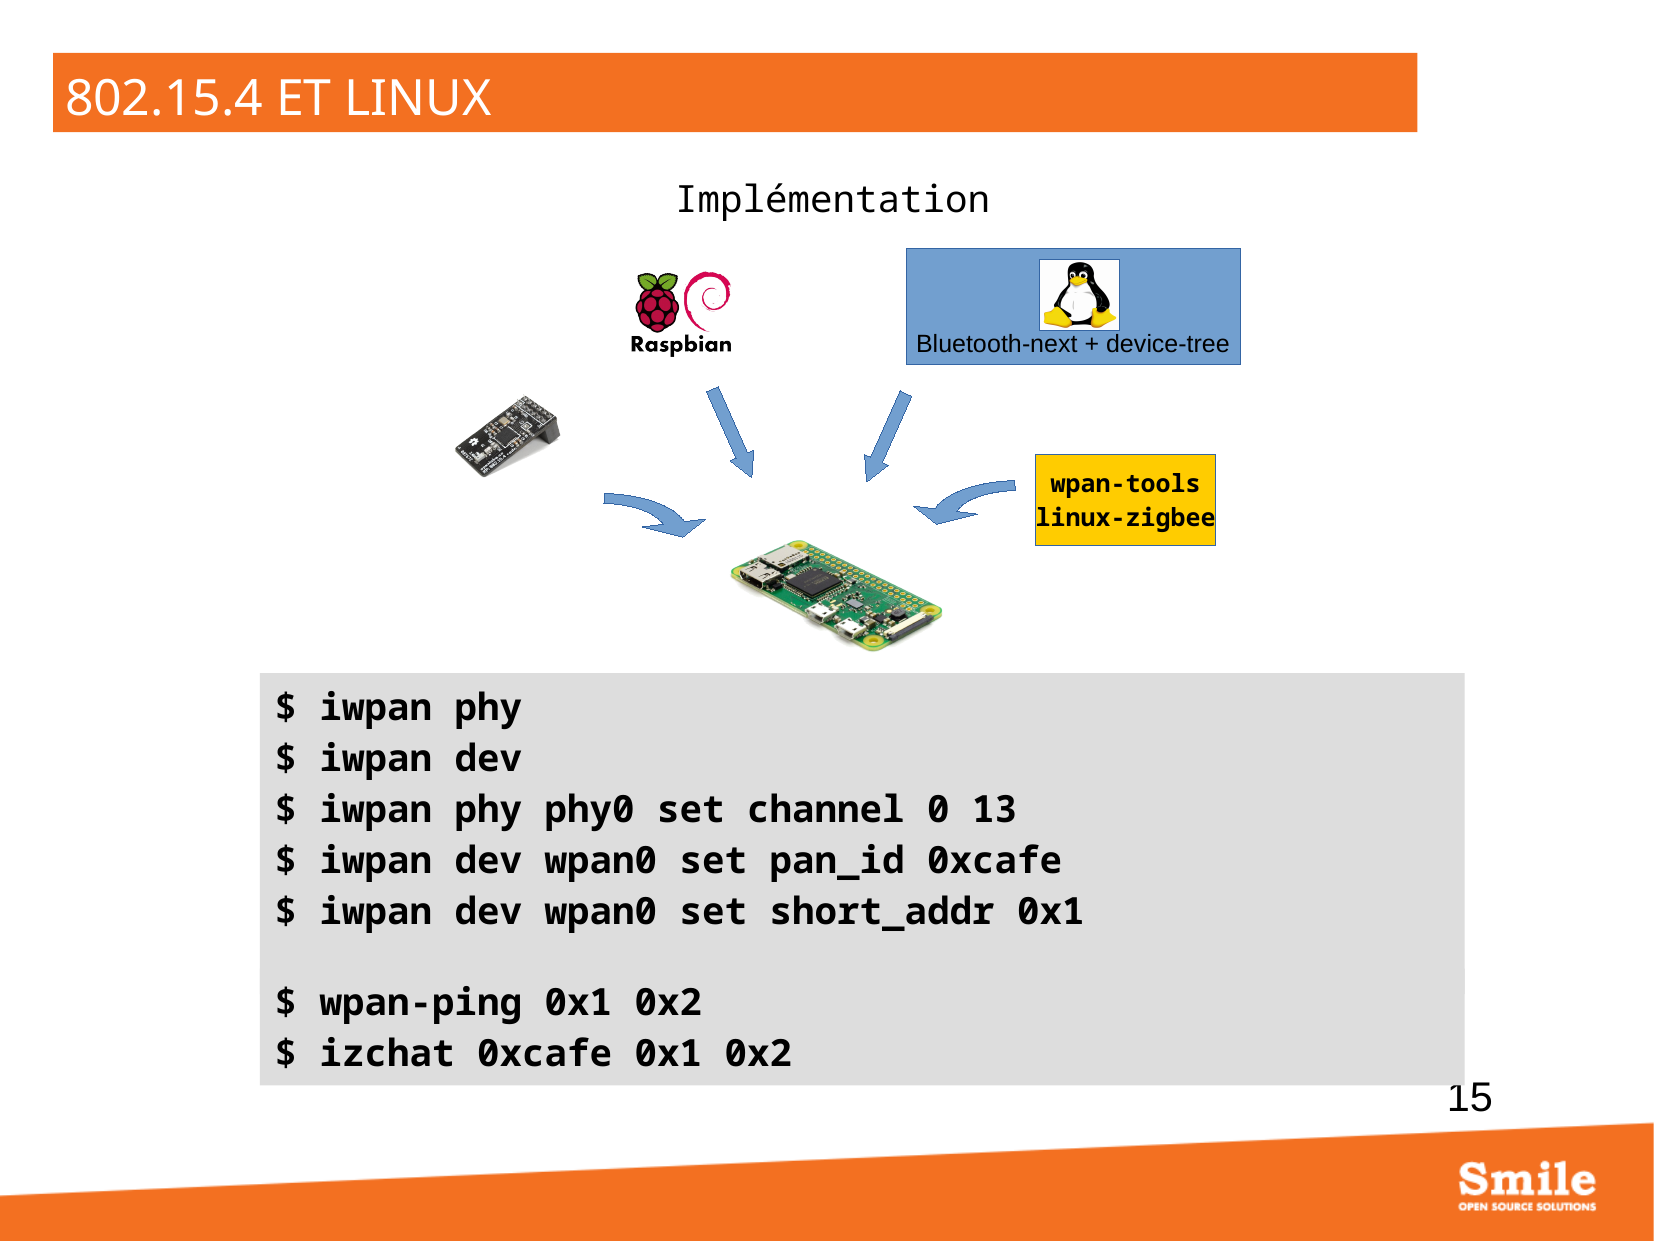

# 802.15.4 et Linux
Implémentation
Bluetooth-next + device-tree
wpan-tools
linux-zigbee
$ iwpan phy
$ iwpan dev
$ iwpan phy phy0 set channel 0 13
$ iwpan dev wpan0 set pan_id 0xcafe
$ iwpan dev wpan0 set short_addr 0x1
$ wpan-ping 0x1 0x2
$ izchat 0xcafe 0x1 0x2